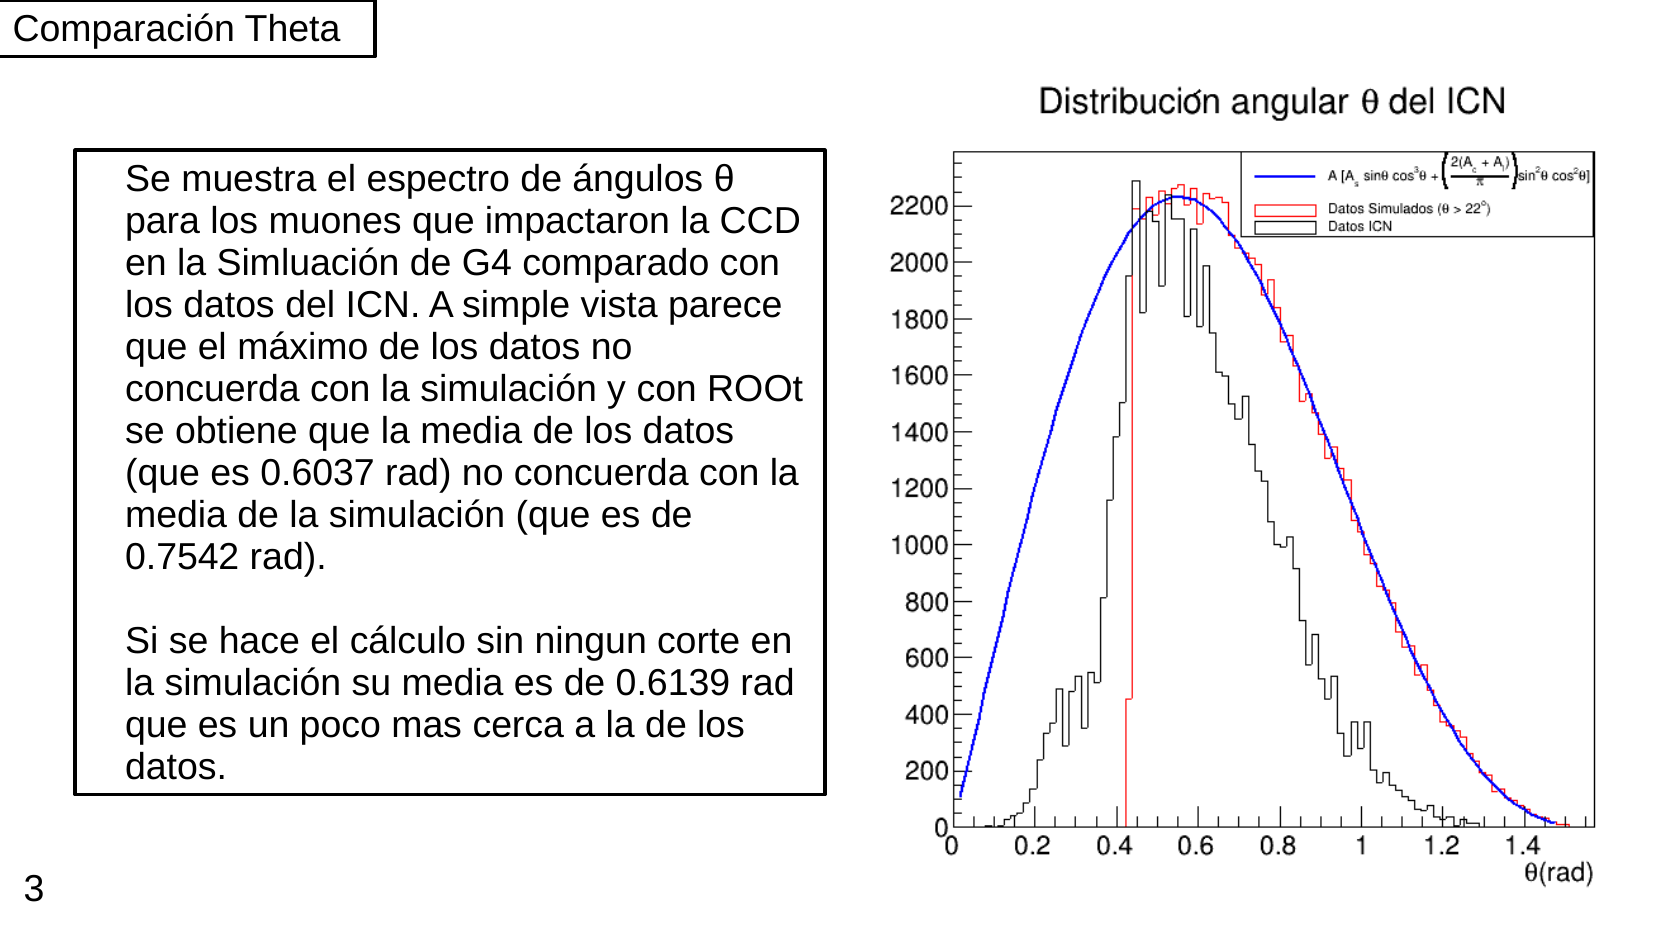

Comparación Theta
Se muestra el espectro de ángulos θ para los muones que impactaron la CCD en la Simluación de G4 comparado con los datos del ICN. A simple vista parece que el máximo de los datos no concuerda con la simulación y con ROOt se obtiene que la media de los datos (que es 0.6037 rad) no concuerda con la media de la simulación (que es de 0.7542 rad).
Si se hace el cálculo sin ningun corte en la simulación su media es de 0.6139 rad que es un poco mas cerca a la de los datos.